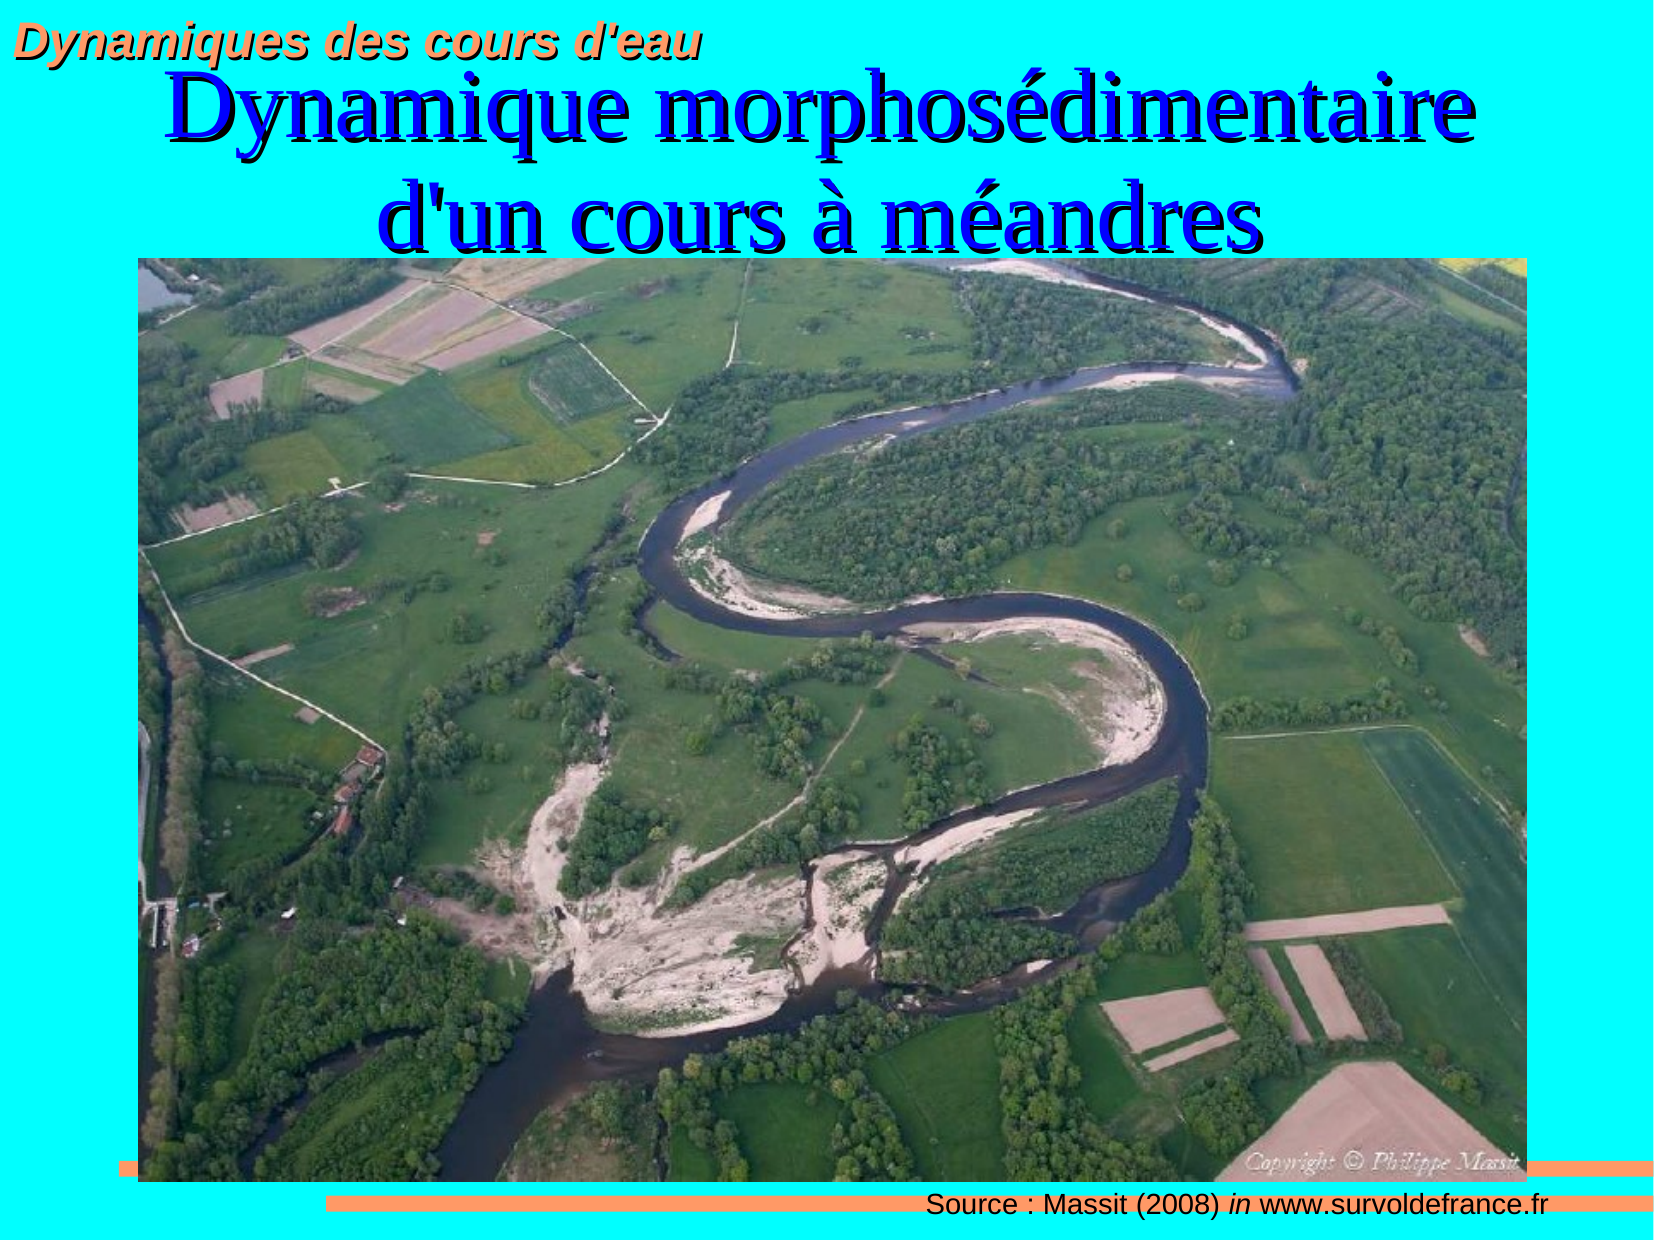

# Dynamiques des cours d'eau
Dynamique morphosédimentaire d'un cours à méandres
Source : Massit (2008) in www.survoldefrance.fr